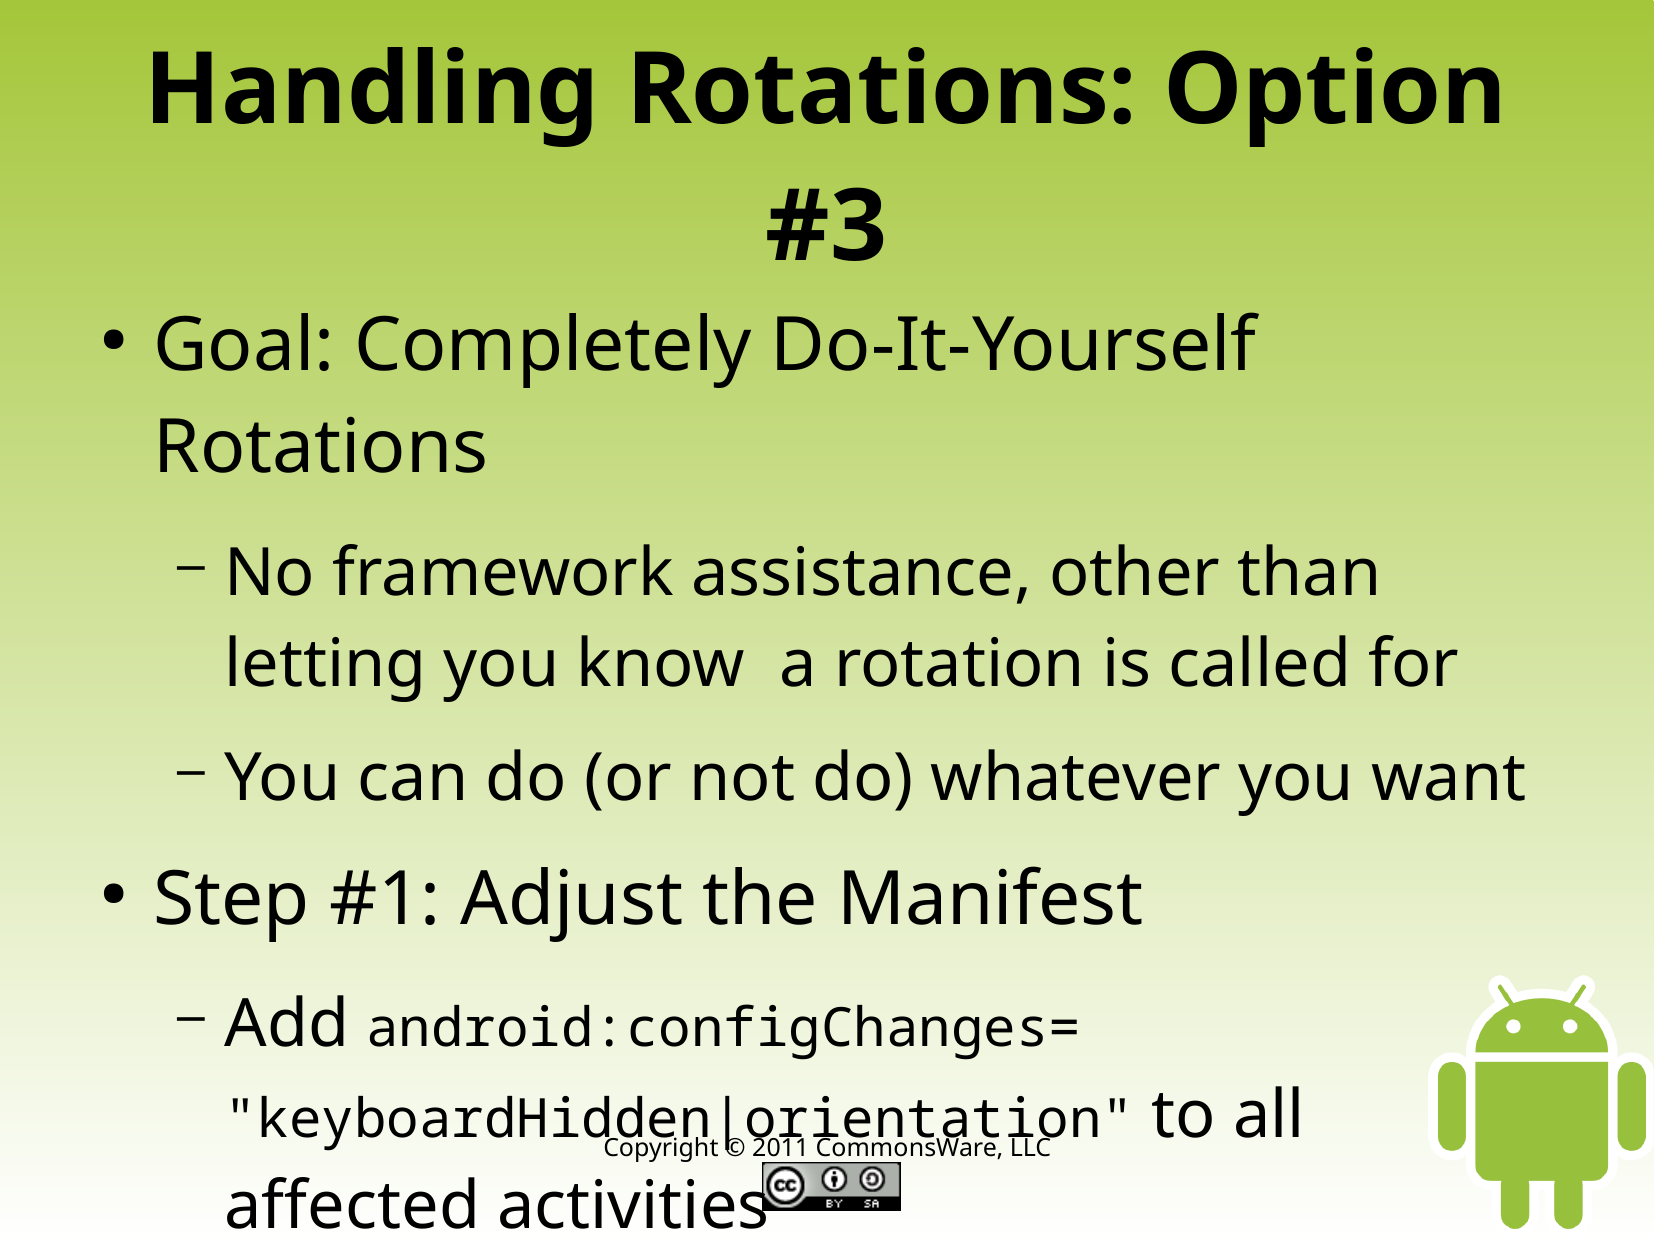

# Handling Rotations: Option #3
Goal: Completely Do-It-Yourself Rotations
No framework assistance, other than letting you know a rotation is called for
You can do (or not do) whatever you want
Step #1: Adjust the Manifest
Add android:configChanges=
"keyboardHidden|orientation" to all
affected activities
Indicates that you will be handling those changes